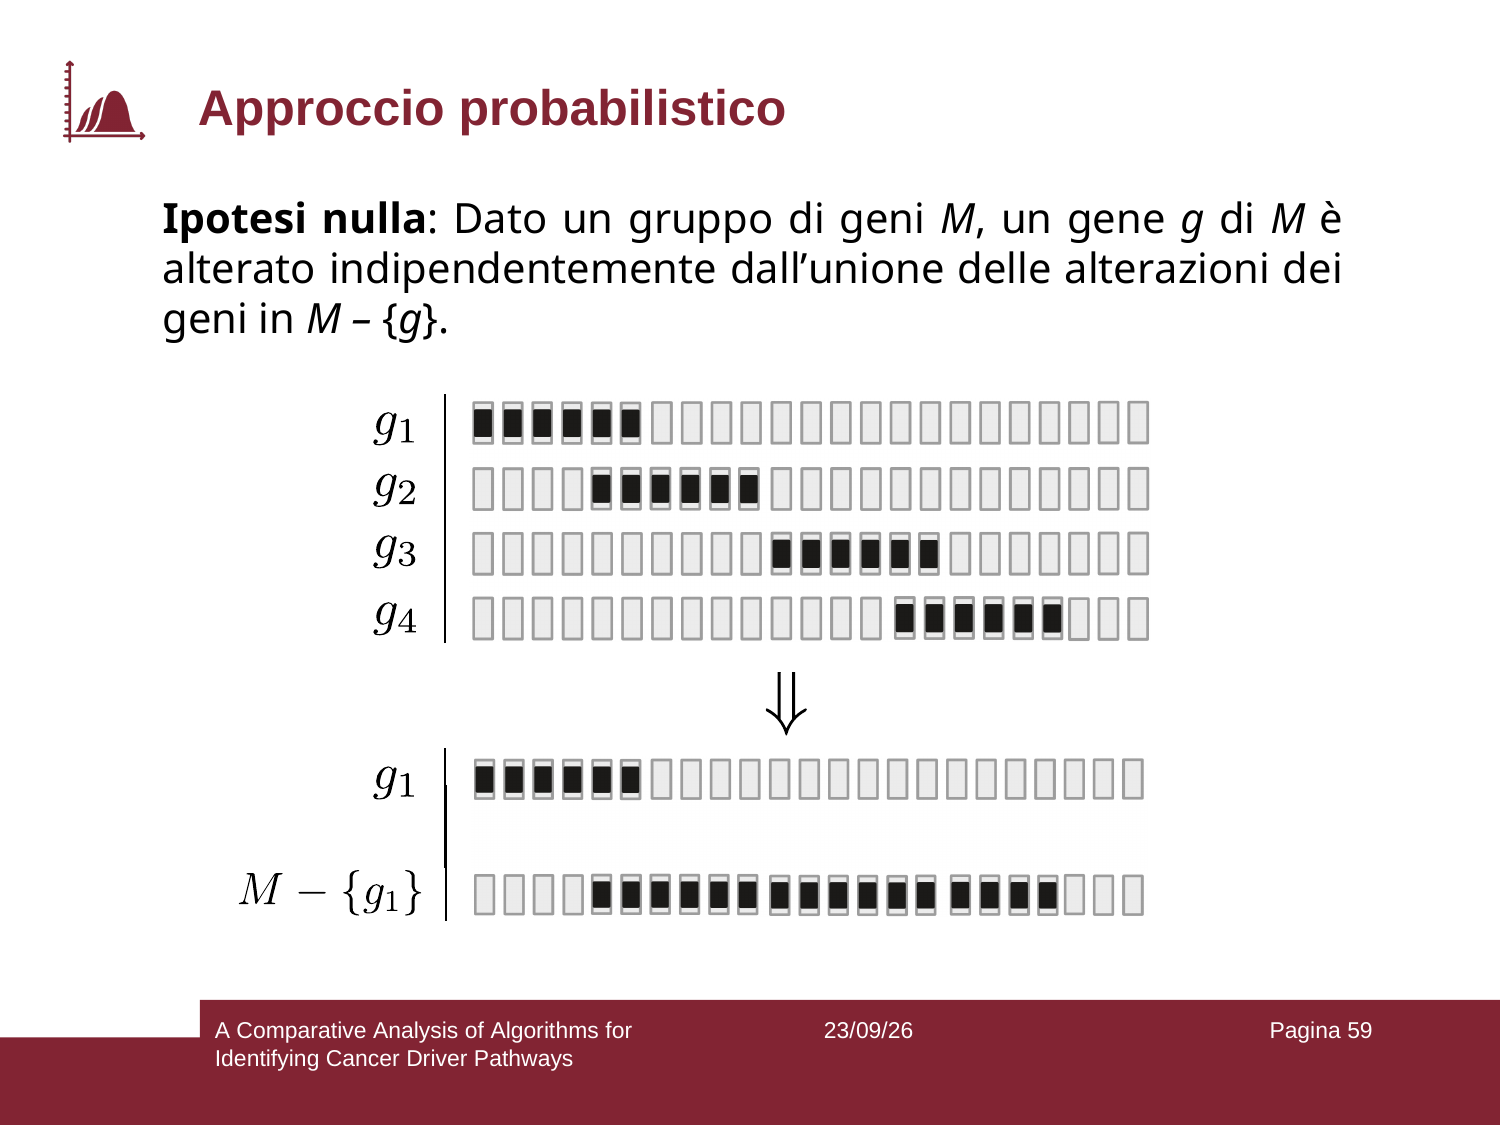

# Approccio probabilistico
Ipotesi nulla: Dato un gruppo di geni M, un gene g di M è alterato indipendentemente dall’unione delle alterazioni dei geni in M – {g}.
A Comparative Analysis of Algorithms for Identifying Cancer Driver Pathways
Pagina